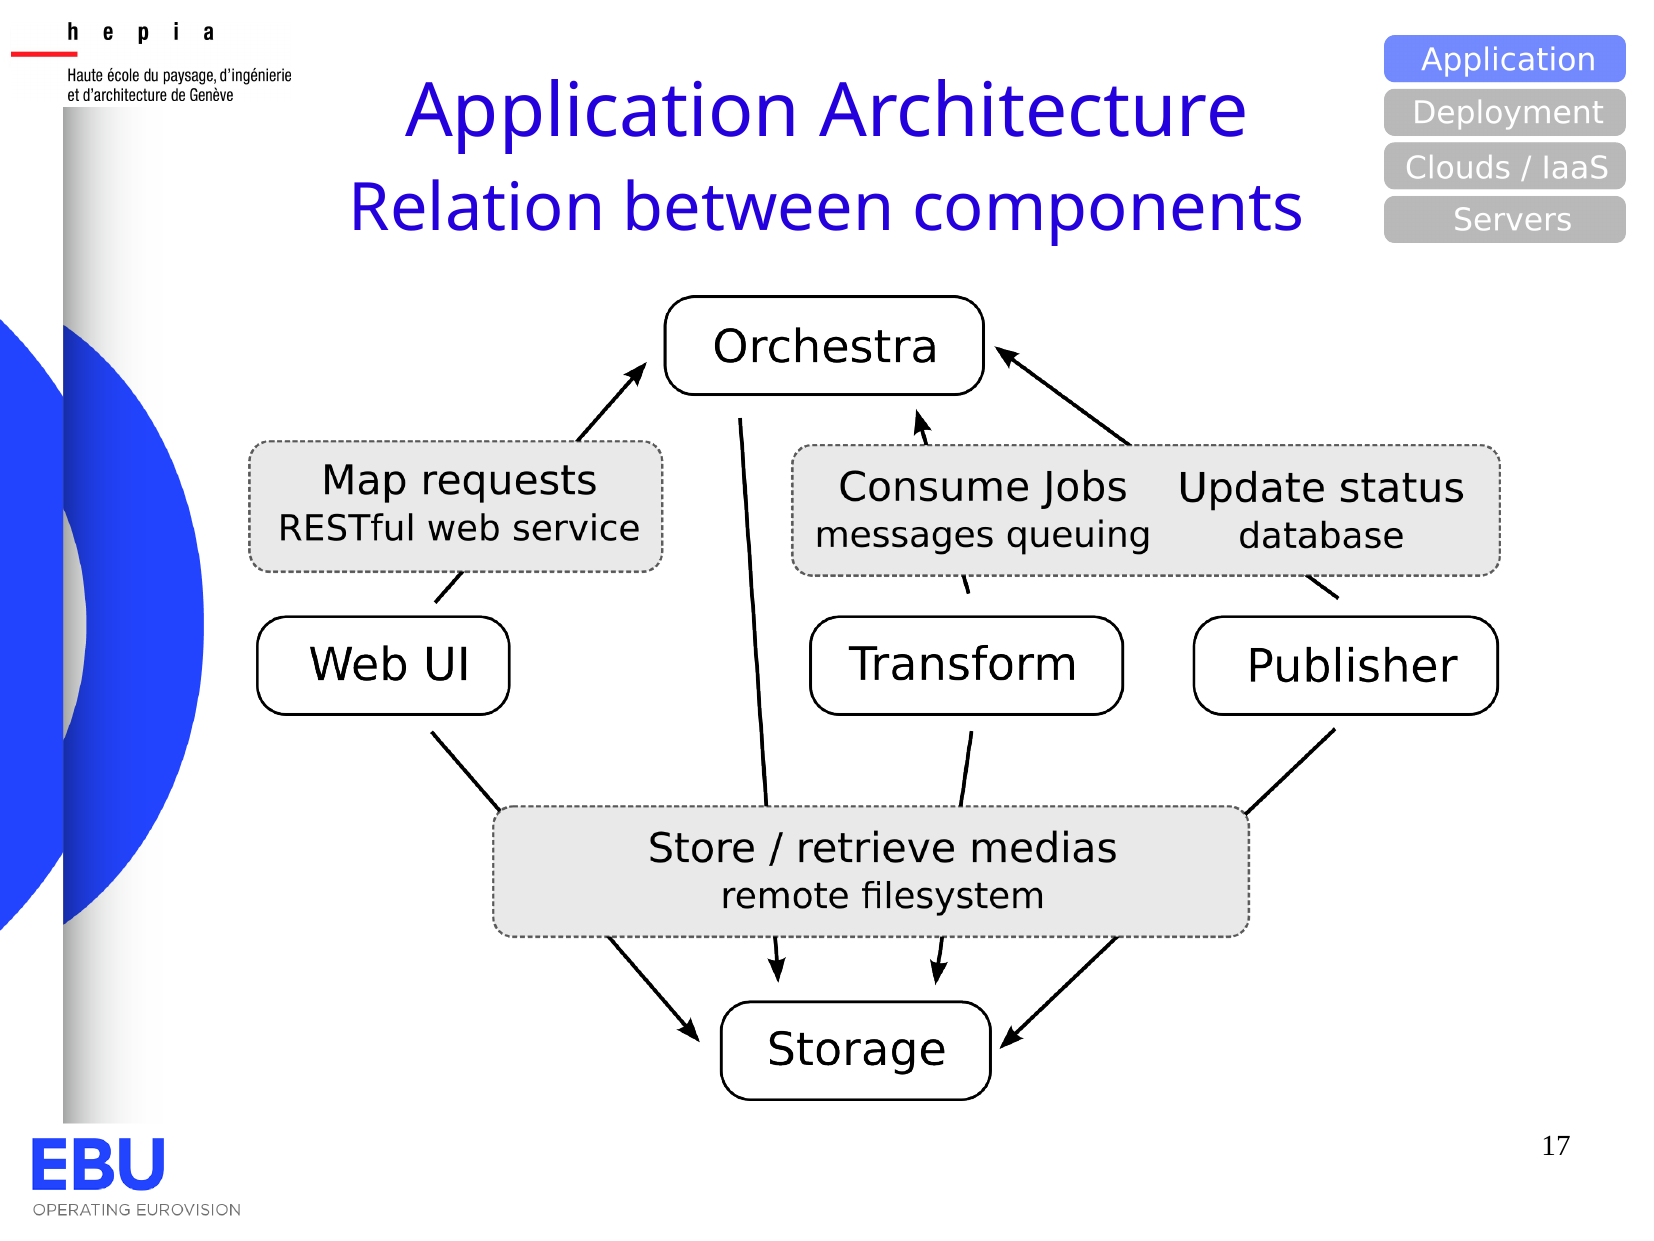

# Application Architecture Relation between components
17